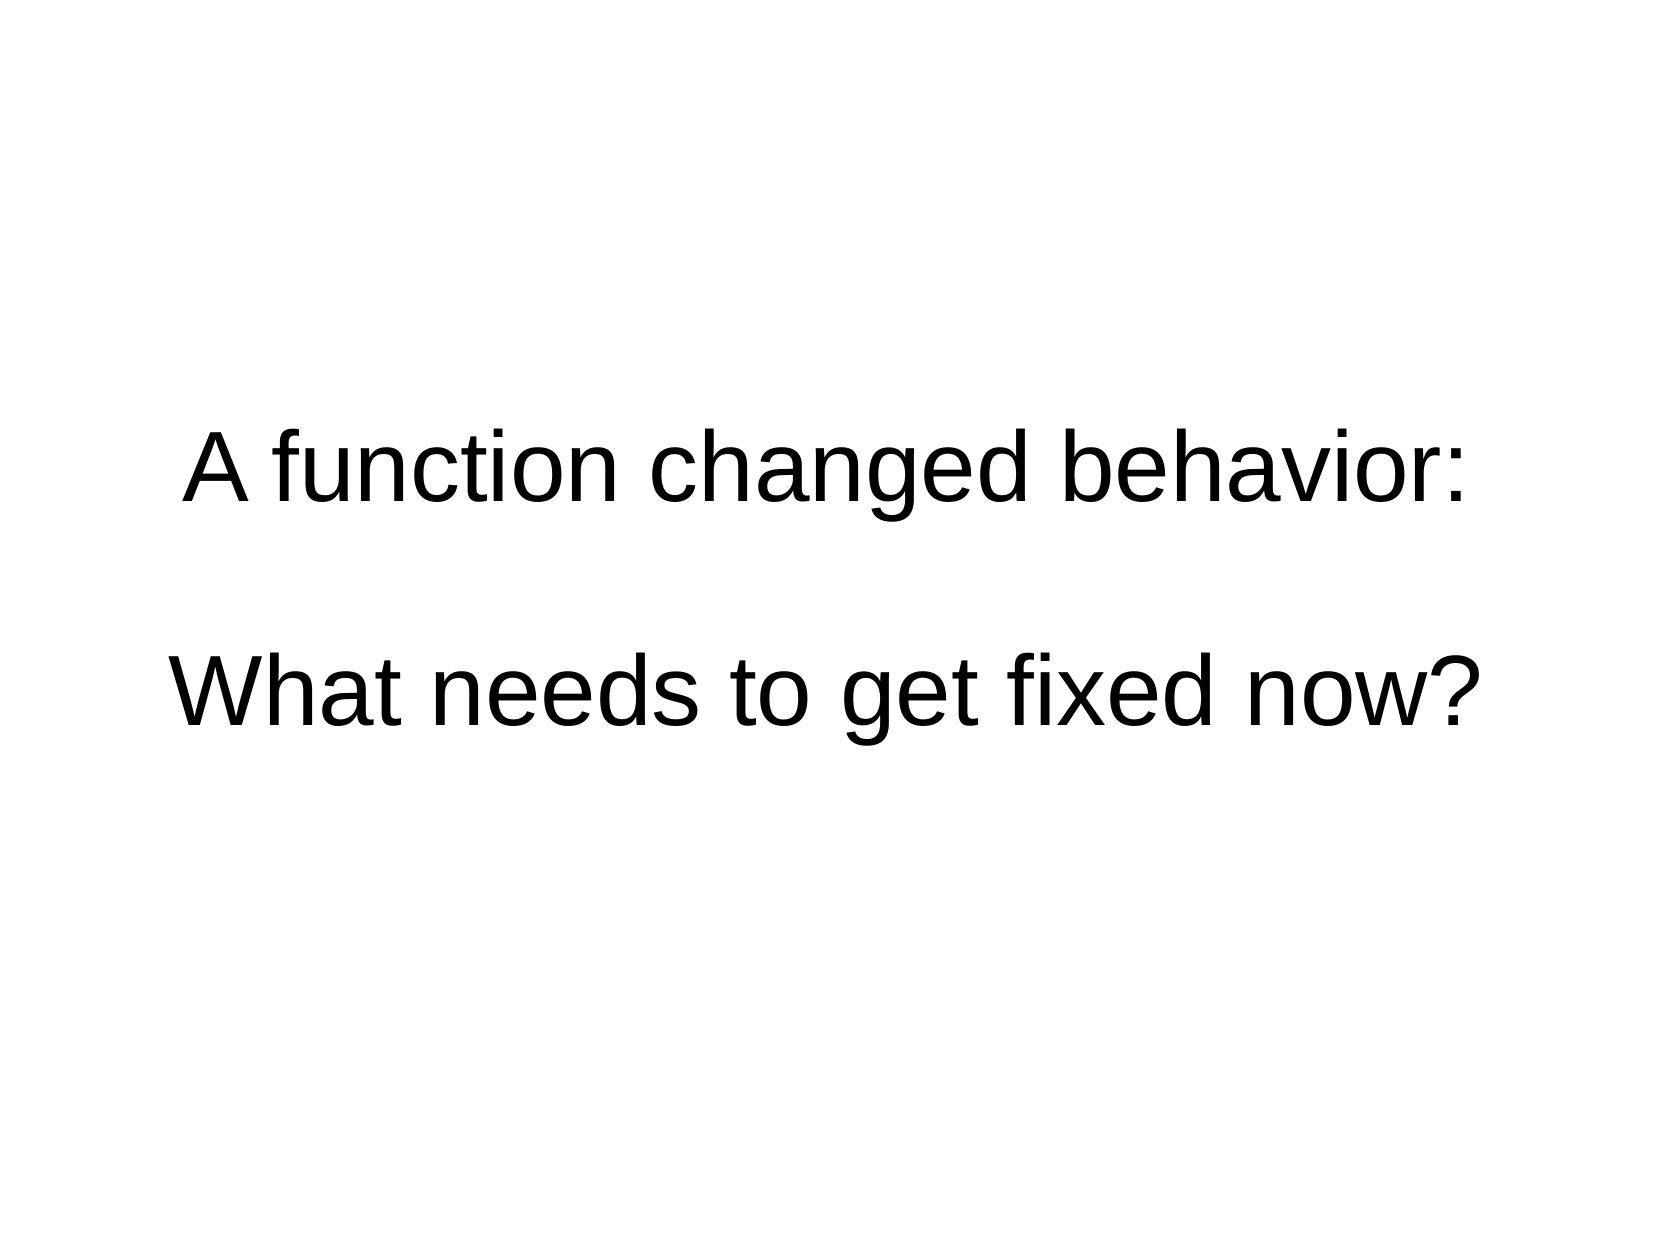

# A function changed behavior:
What needs to get fixed now?